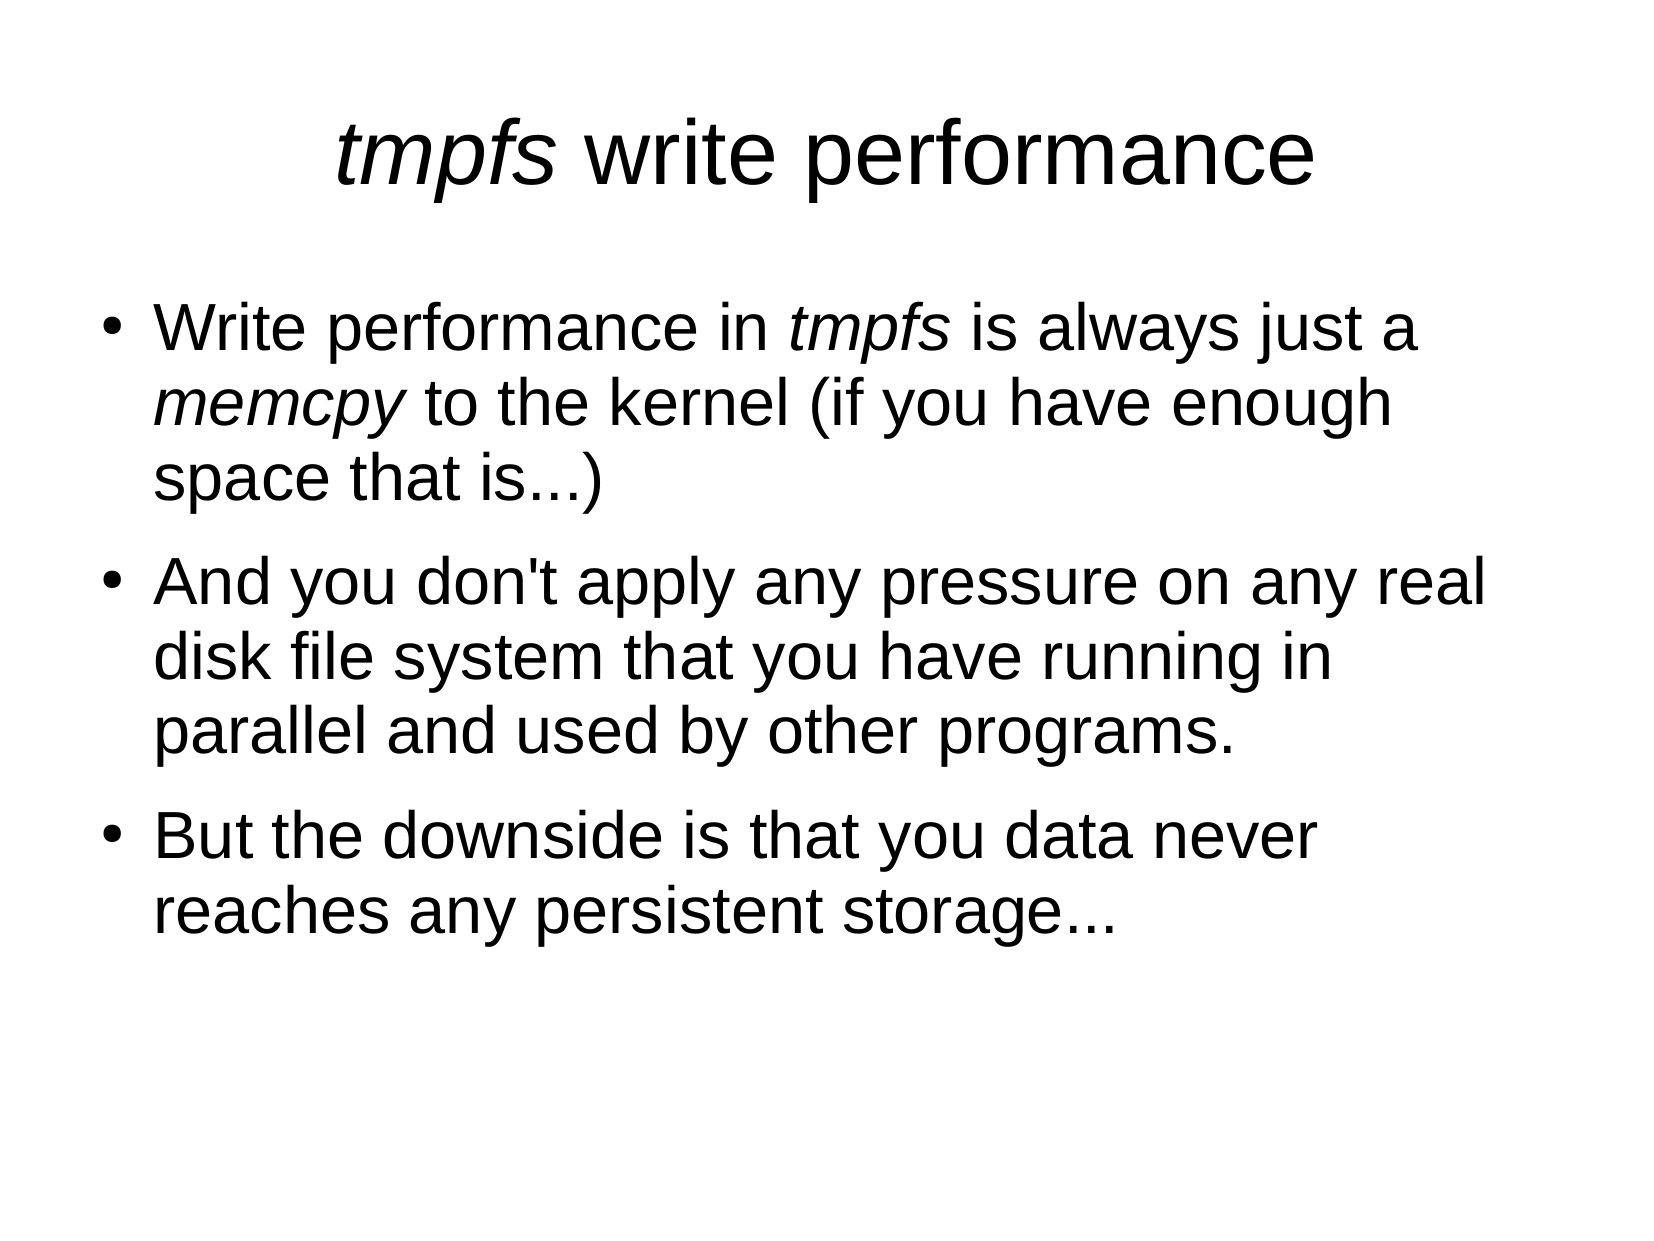

# tmpfs write performance
Write performance in tmpfs is always just a memcpy to the kernel (if you have enough space that is...)
And you don't apply any pressure on any real disk file system that you have running in parallel and used by other programs.
But the downside is that you data never reaches any persistent storage...